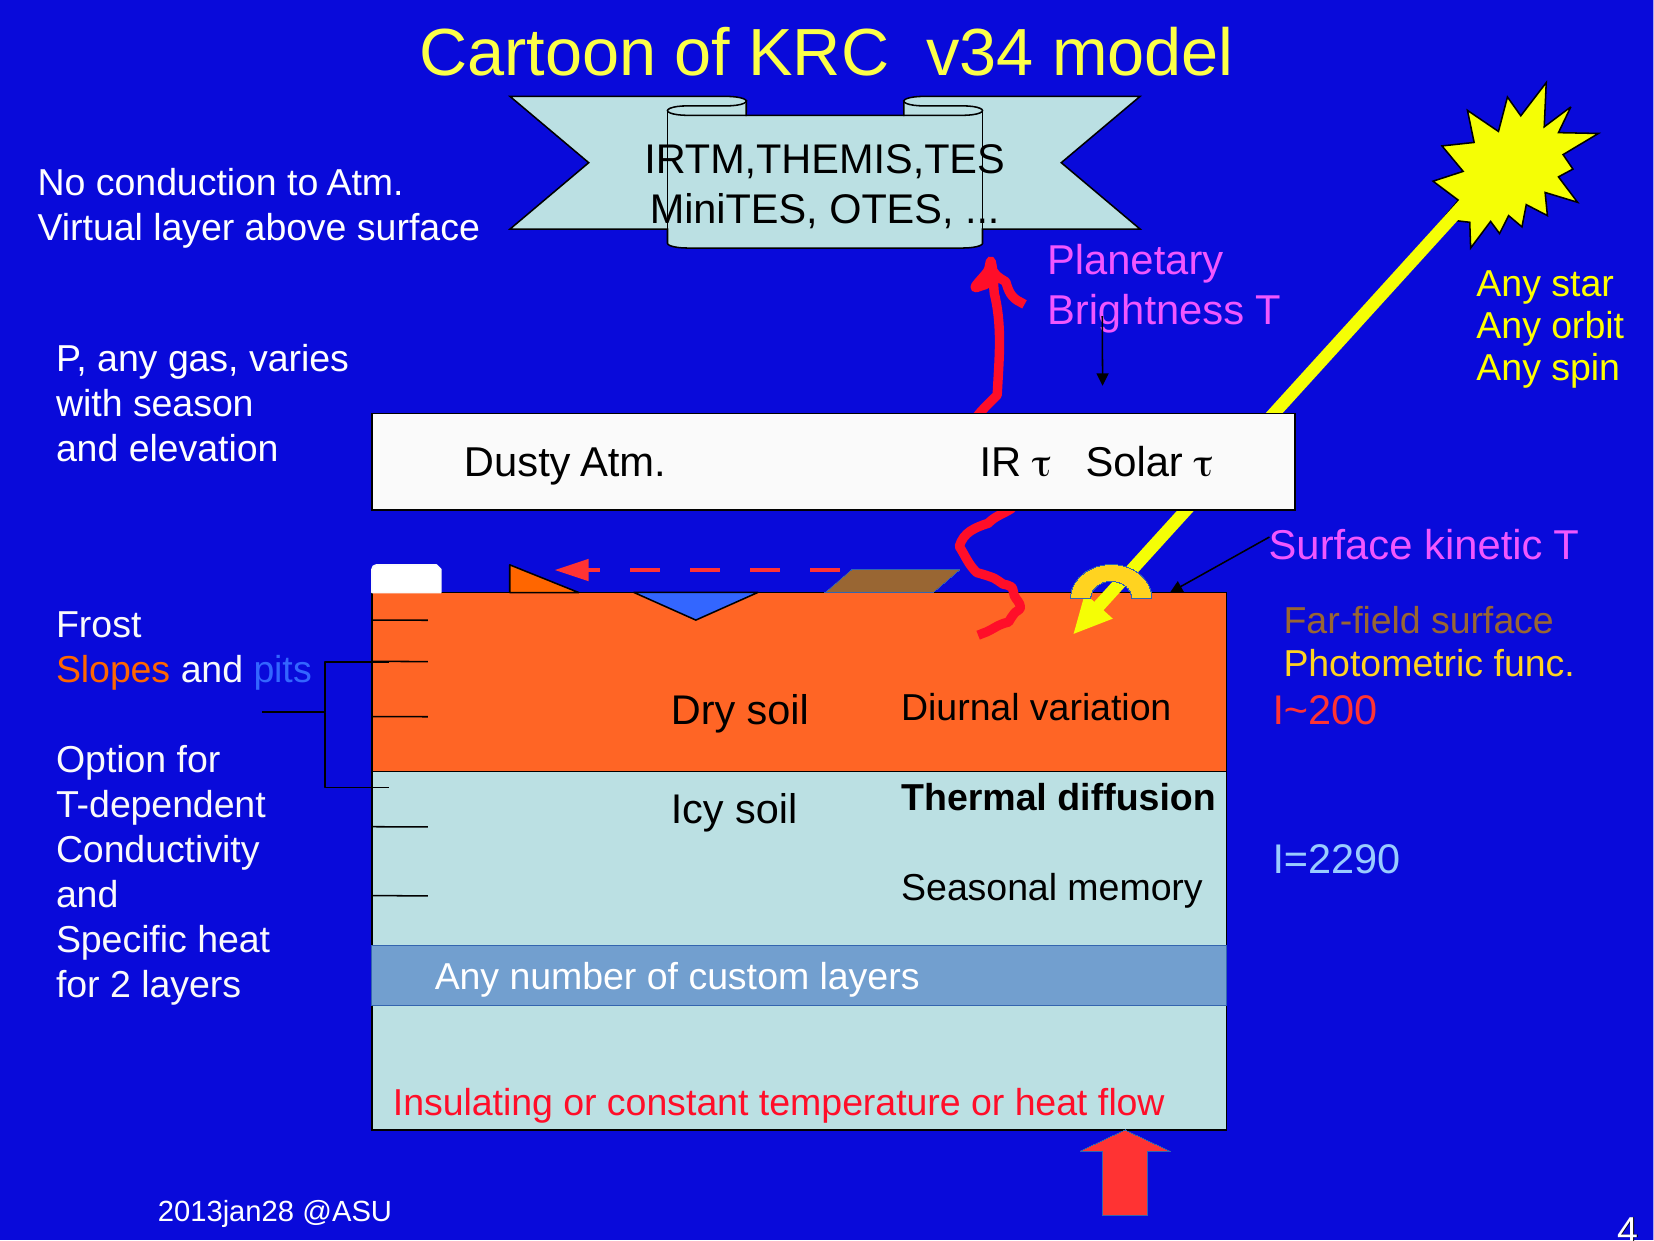

Cartoon of KRC v34 model
IRTM,THEMIS,TES
MiniTES, OTES, ...
No conduction to Atm.
Virtual layer above surface
Planetary
Brightness T
Any star
Any orbit
Any spin
P, any gas, varies
with season
and elevation
Dusty Atm.
IR  Solar 
Surface kinetic T
Frost
Slopes and pits
Option for
T-dependent
Conductivity
and
Specific heat
for 2 layers
Far-field surface
Photometric func.
Dry soil
Icy soil
Diurnal variation
Thermal diffusion
Seasonal memory
I~200
I=2290
Any number of custom layers
Insulating or constant temperature or heat flow
2013jan28 @ASU